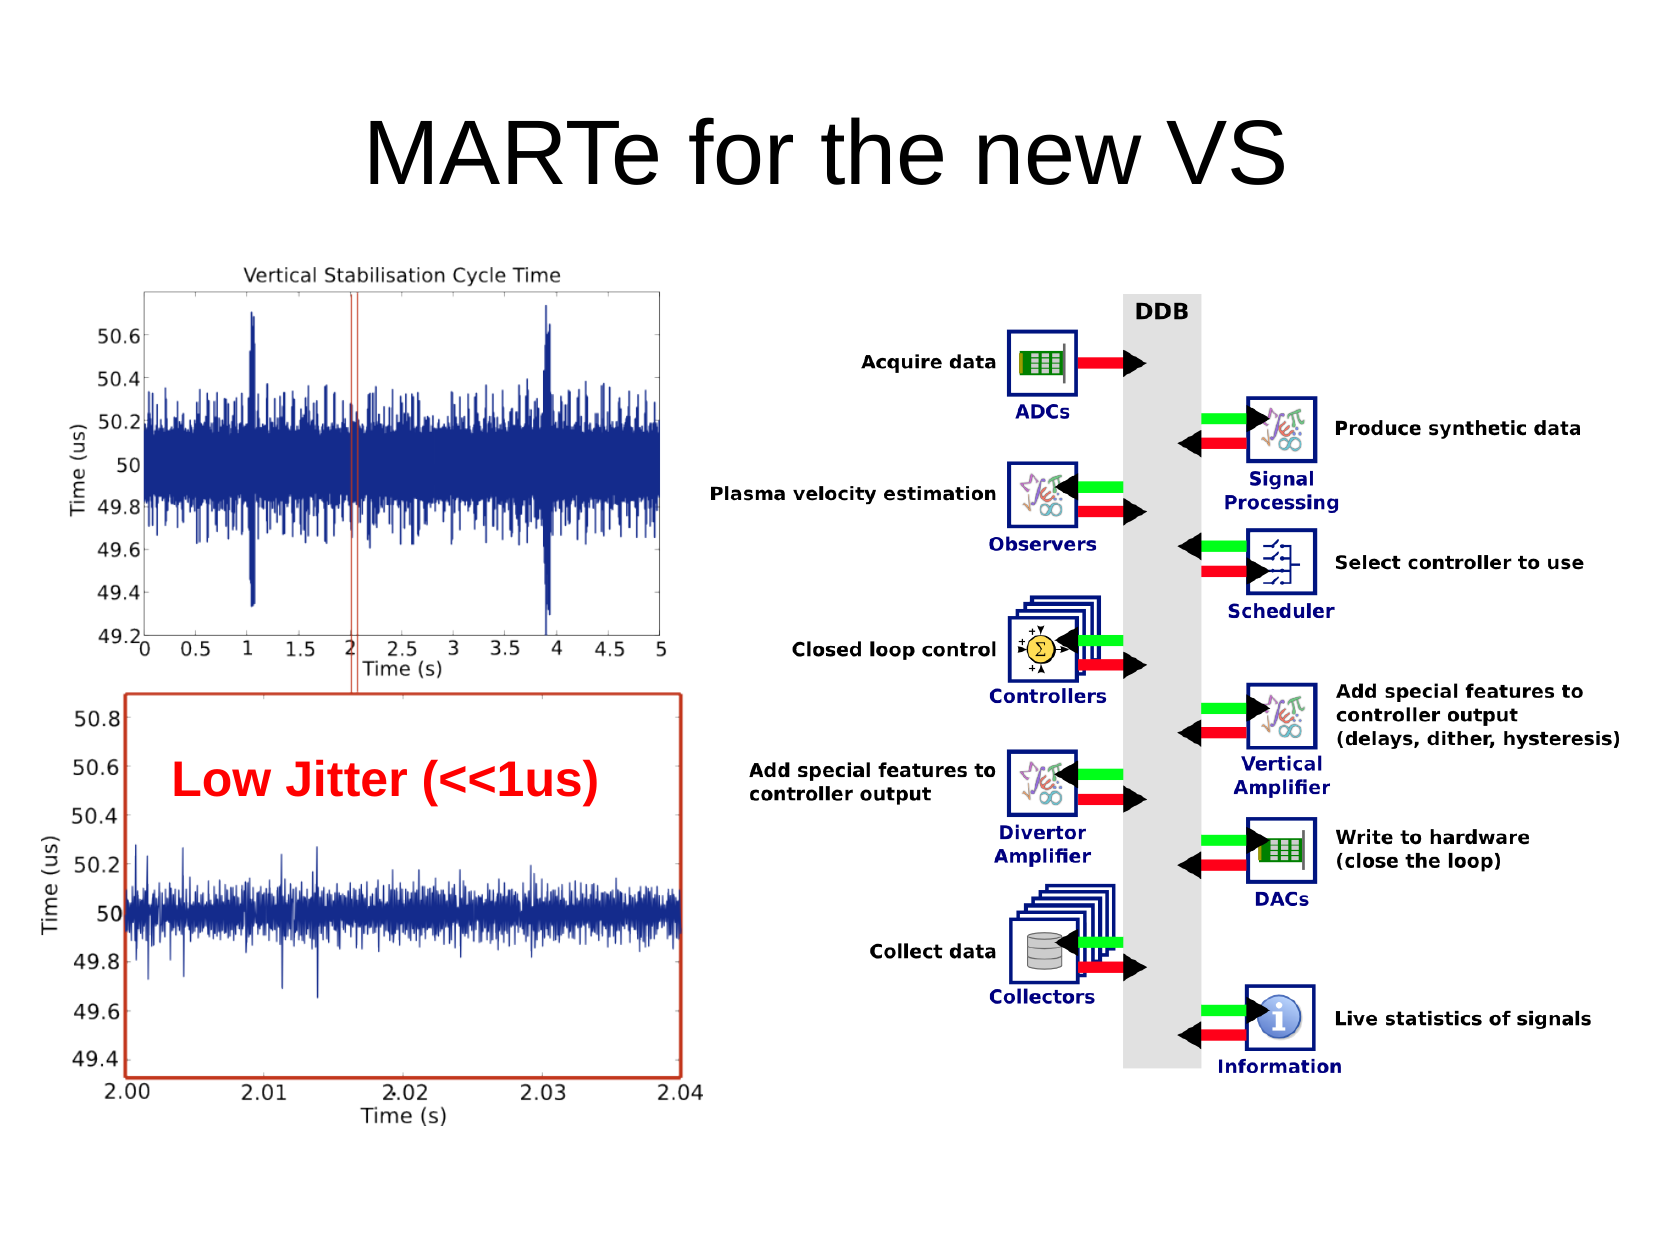

# MARTe for the new VS
Low Jitter (<<1us)